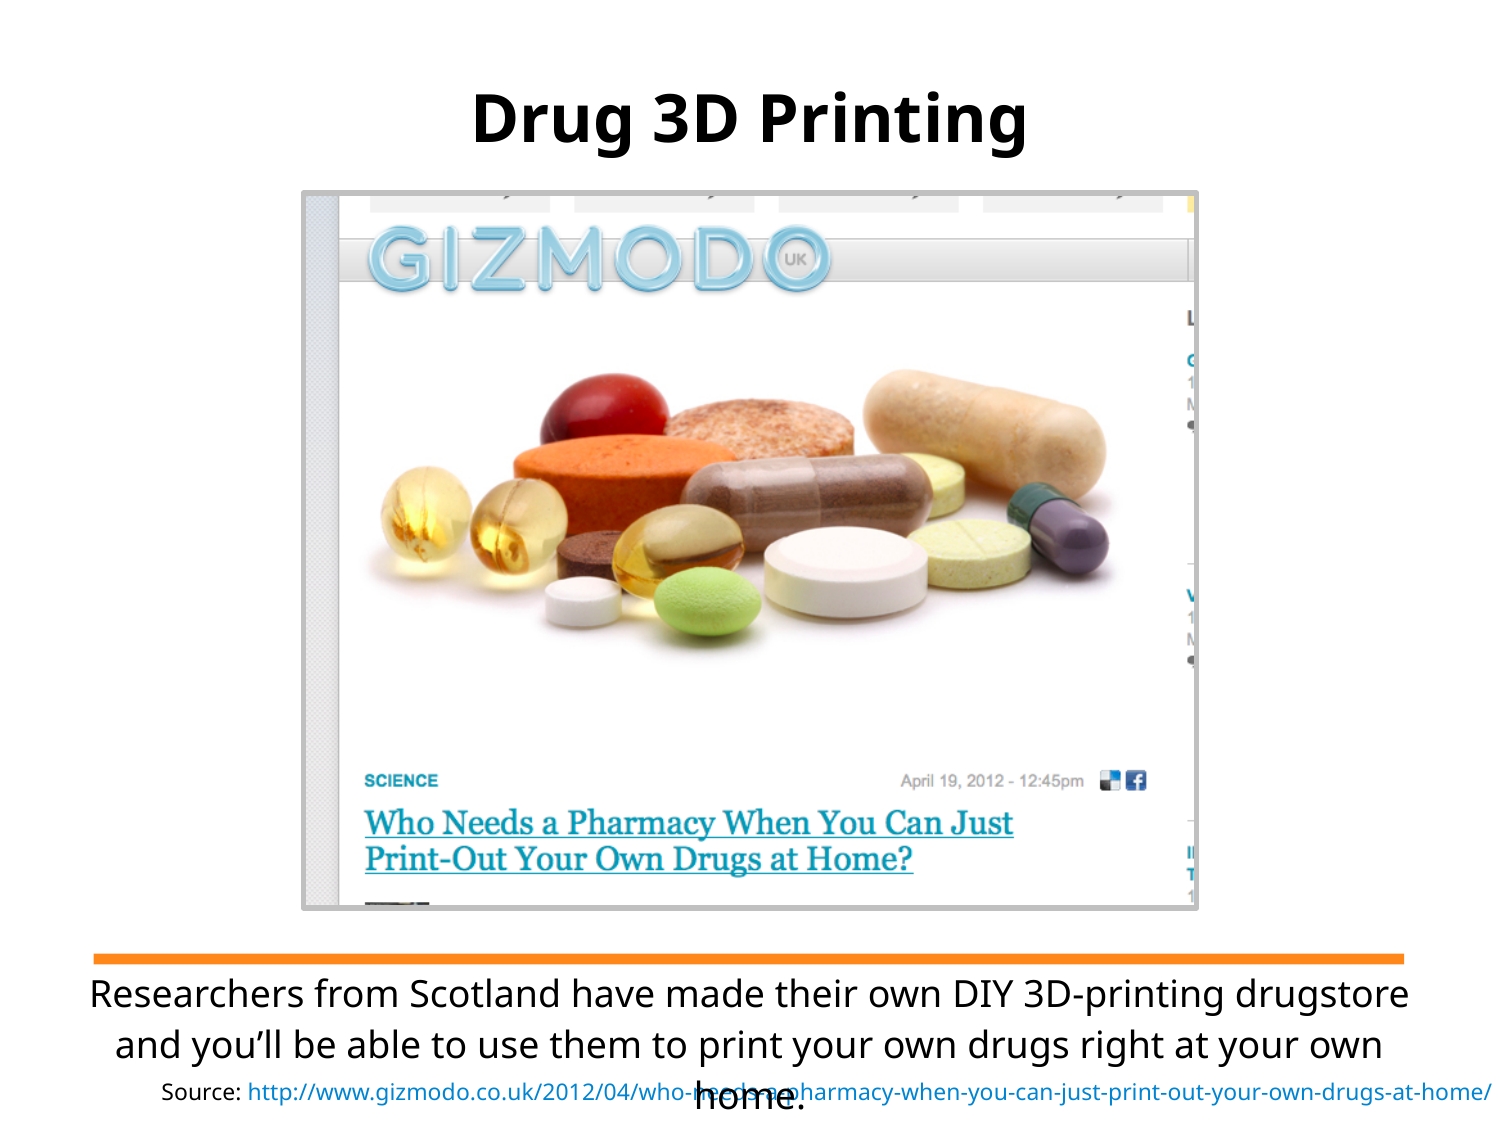

# Drug 3D Printing
Researchers from Scotland have made their own DIY 3D-printing drugstore and you’ll be able to use them to print your own drugs right at your own home.
Source: http://www.gizmodo.co.uk/2012/04/who-needs-a-pharmacy-when-you-can-just-print-out-your-own-drugs-at-home/